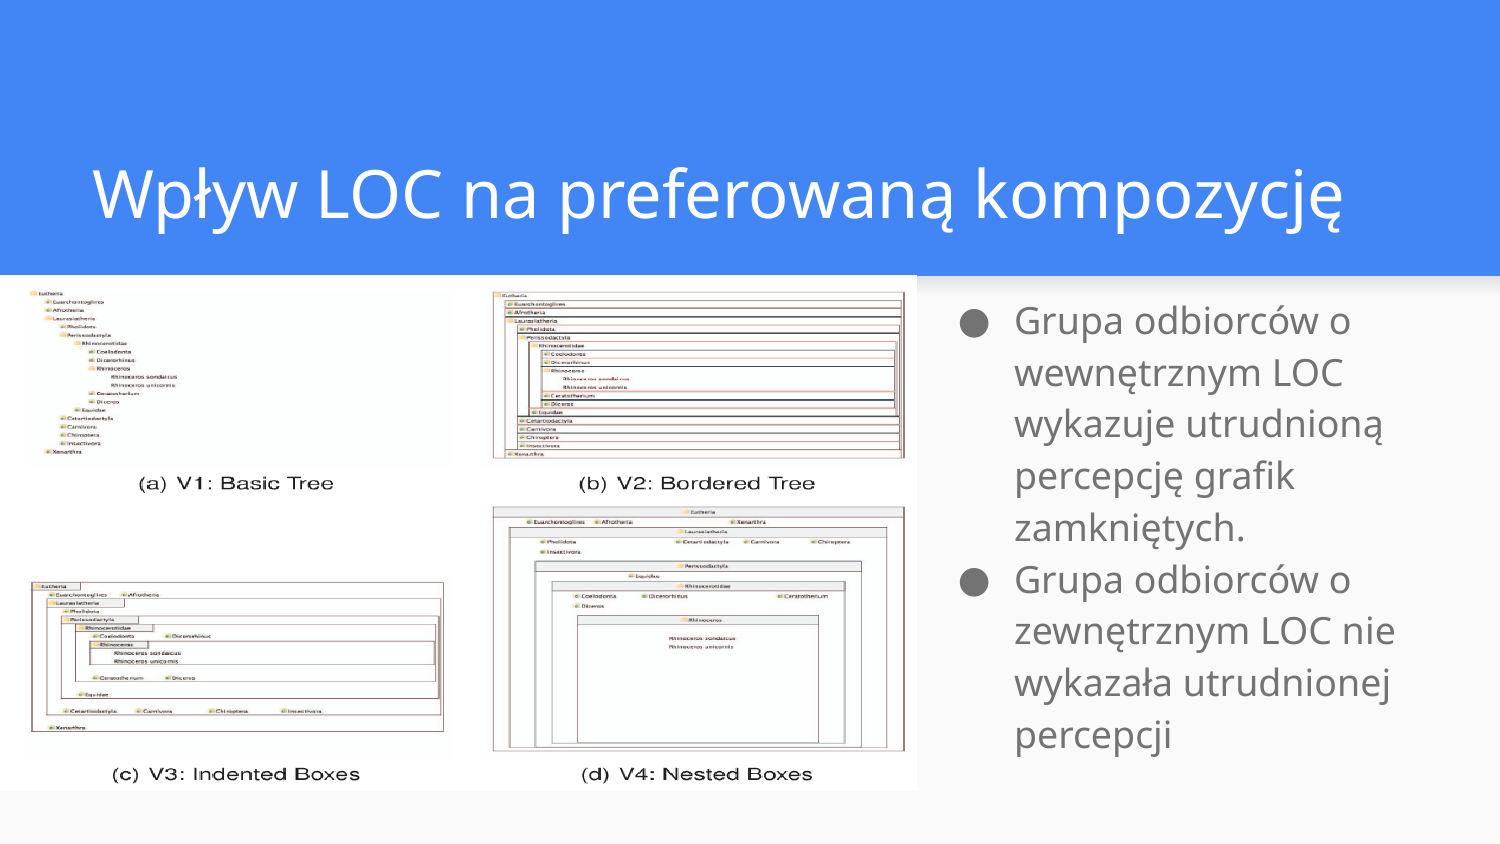

# Wpływ LOC na preferowaną kompozycję
Grupa odbiorców o wewnętrznym LOC wykazuje utrudnioną percepcję grafik zamkniętych.
Grupa odbiorców o zewnętrznym LOC nie wykazała utrudnionej percepcji